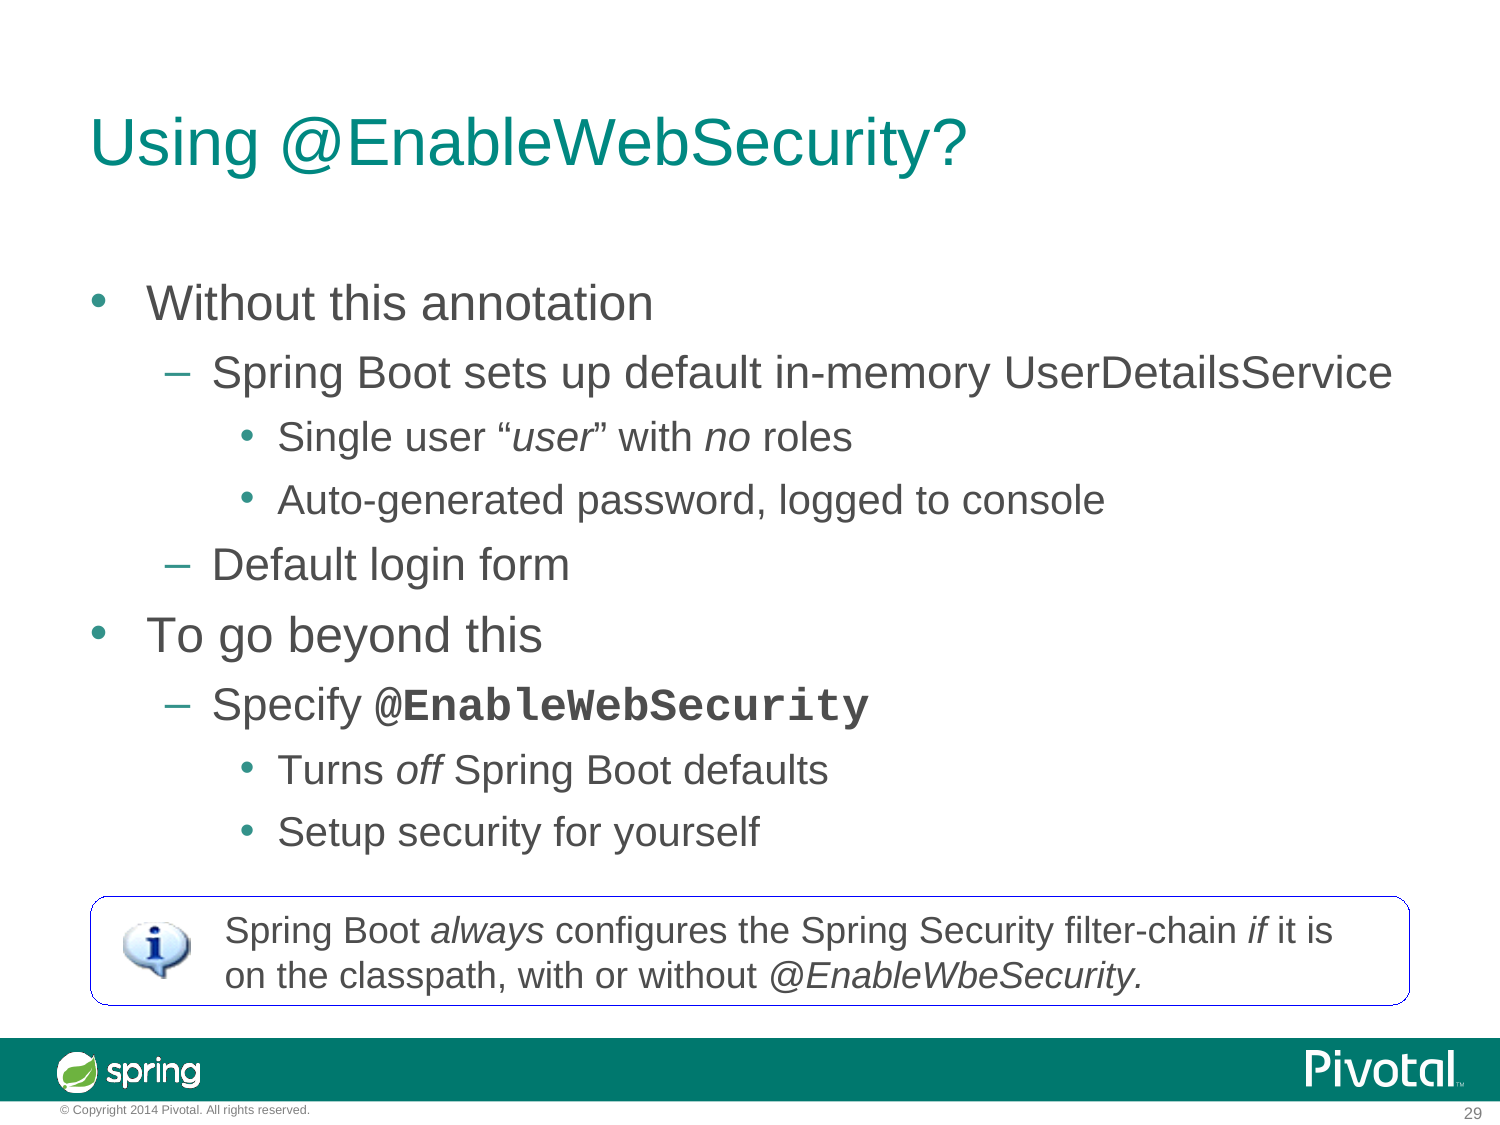

# Using @EnableWebSecurity?
Without this annotation
Spring Boot sets up default in-memory UserDetailsService
Single user “user” with no roles
Auto-generated password, logged to console
Default login form
To go beyond this
Specify @EnableWebSecurity
Turns off Spring Boot defaults
Setup security for yourself
Spring Boot always configures the Spring Security filter-chain if it is on the classpath, with or without @EnableWbeSecurity.